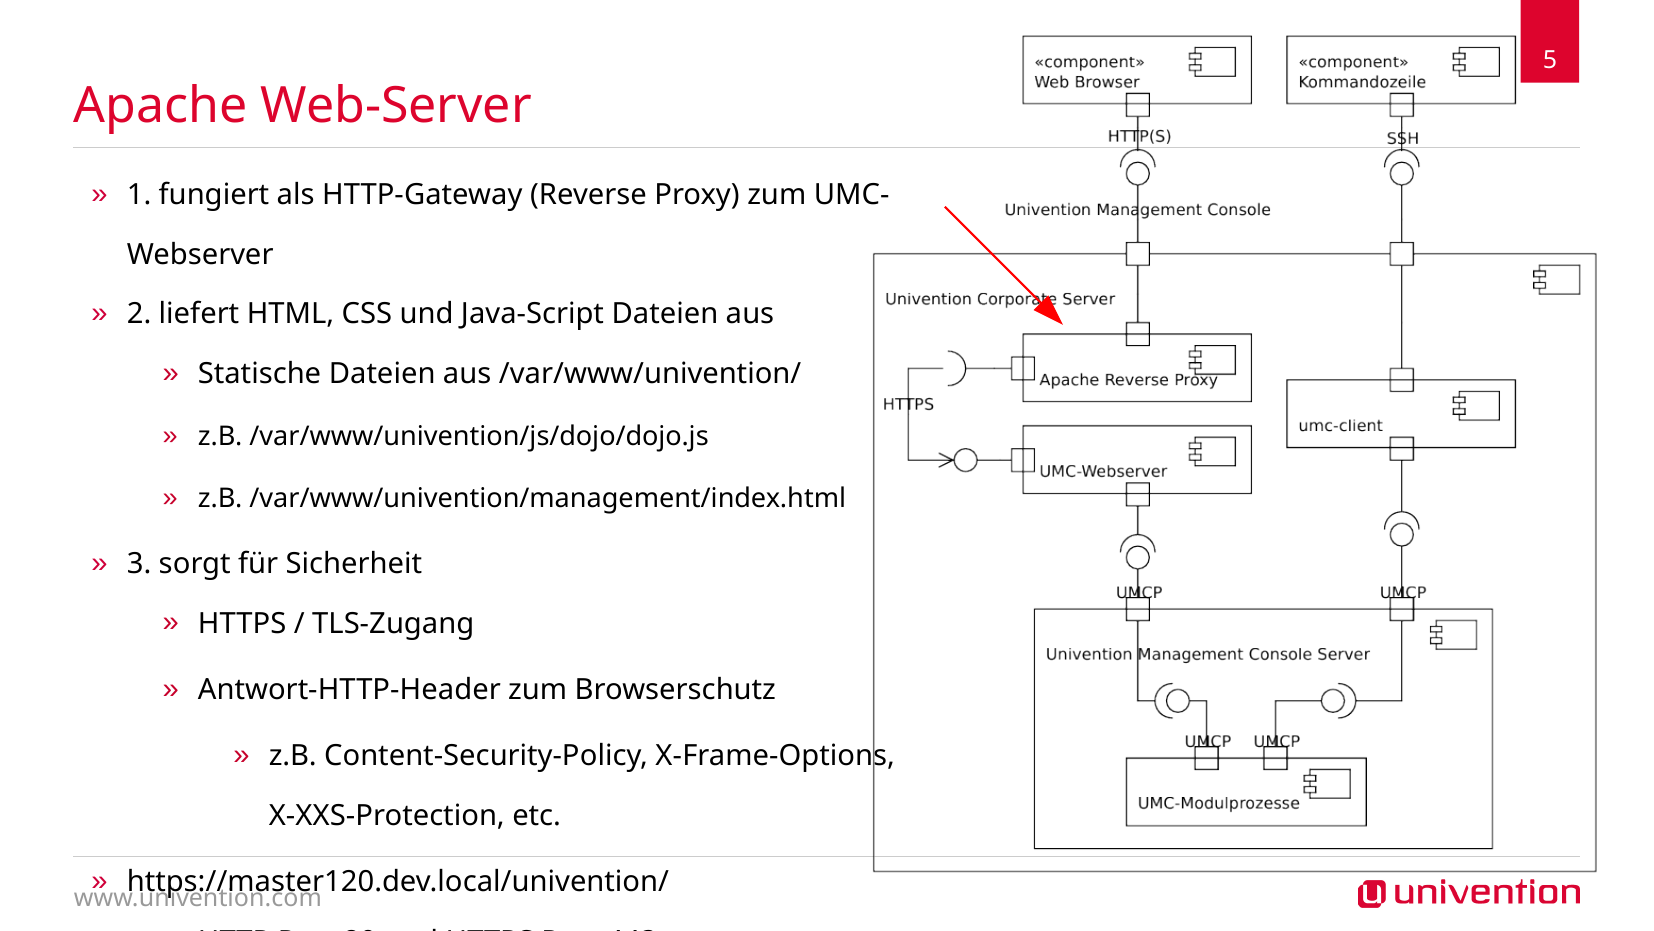

# Apache Web-Server
1. fungiert als HTTP-Gateway (Reverse Proxy) zum UMC-Webserver
2. liefert HTML, CSS und Java-Script Dateien aus
Statische Dateien aus /var/www/univention/
z.B. /var/www/univention/js/dojo/dojo.js
z.B. /var/www/univention/management/index.html
3. sorgt für Sicherheit
HTTPS / TLS-Zugang
Antwort-HTTP-Header zum Browserschutz
z.B. Content-Security-Policy, X-Frame-Options, X-XXS-Protection, etc.
https://master120.dev.local/univention/
HTTP Port 80 und HTTPS Port 443